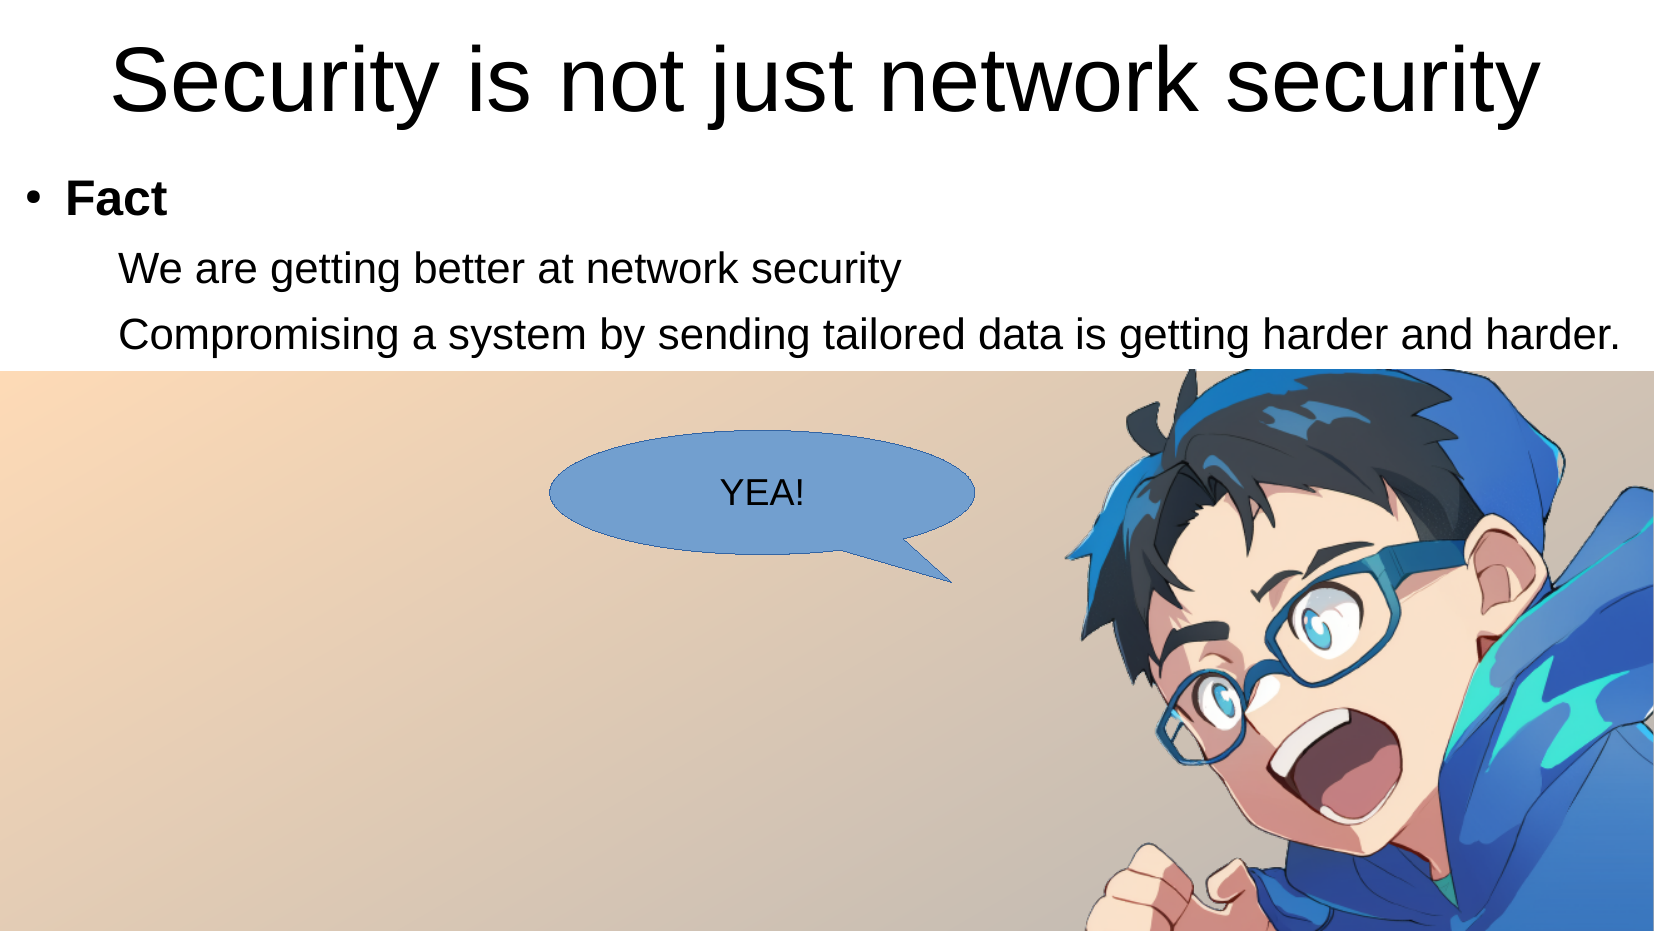

# Security is not just network security
Fact
We are getting better at network security
Compromising a system by sending tailored data is getting harder and harder.
Fact
Hackers are not going to simply stop bothering.
They are going to try to hack our code using other kinds of vulnerabilities.
Traditionally, security focused a lot on network security. Now that network security is finally getting stronger, hackers are using other ways
YEA!